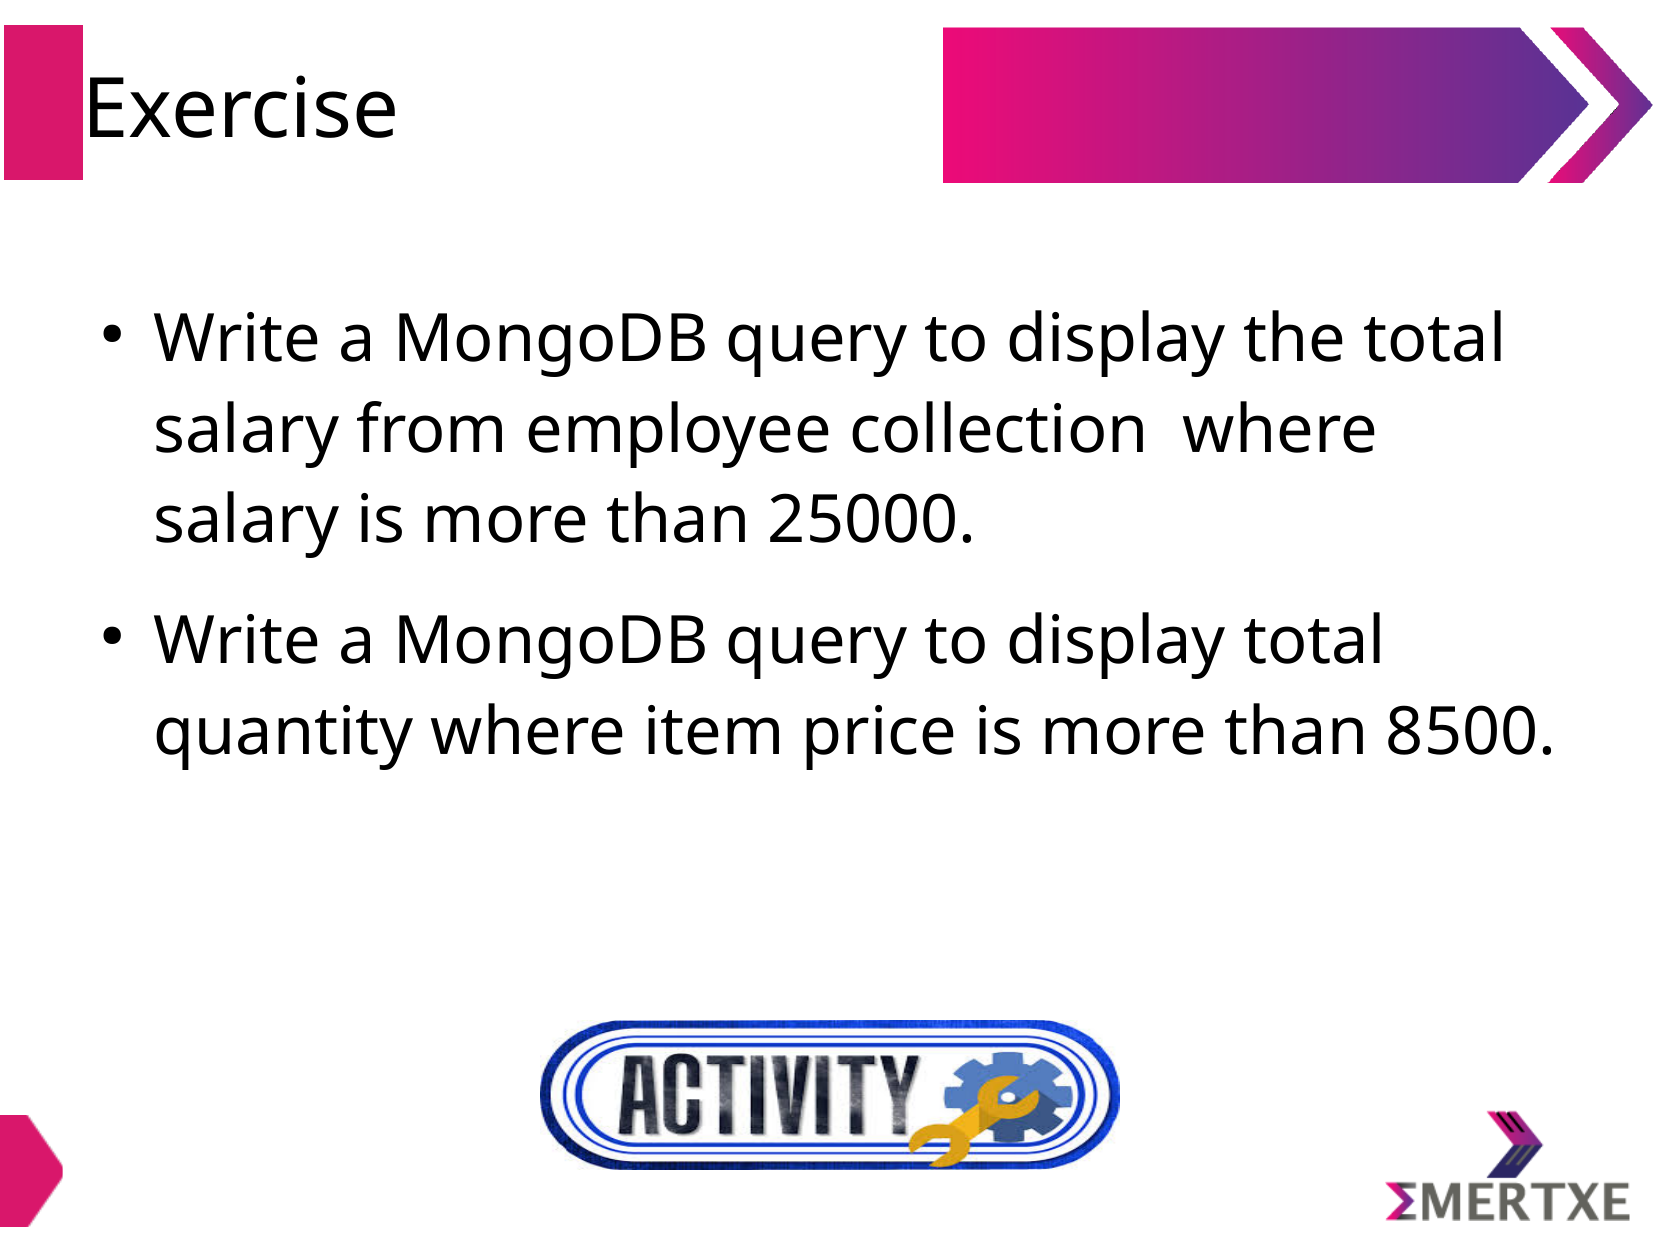

# Exercise
Write a MongoDB query to display the total salary from employee collection where salary is more than 25000.
Write a MongoDB query to display total quantity where item price is more than 8500.